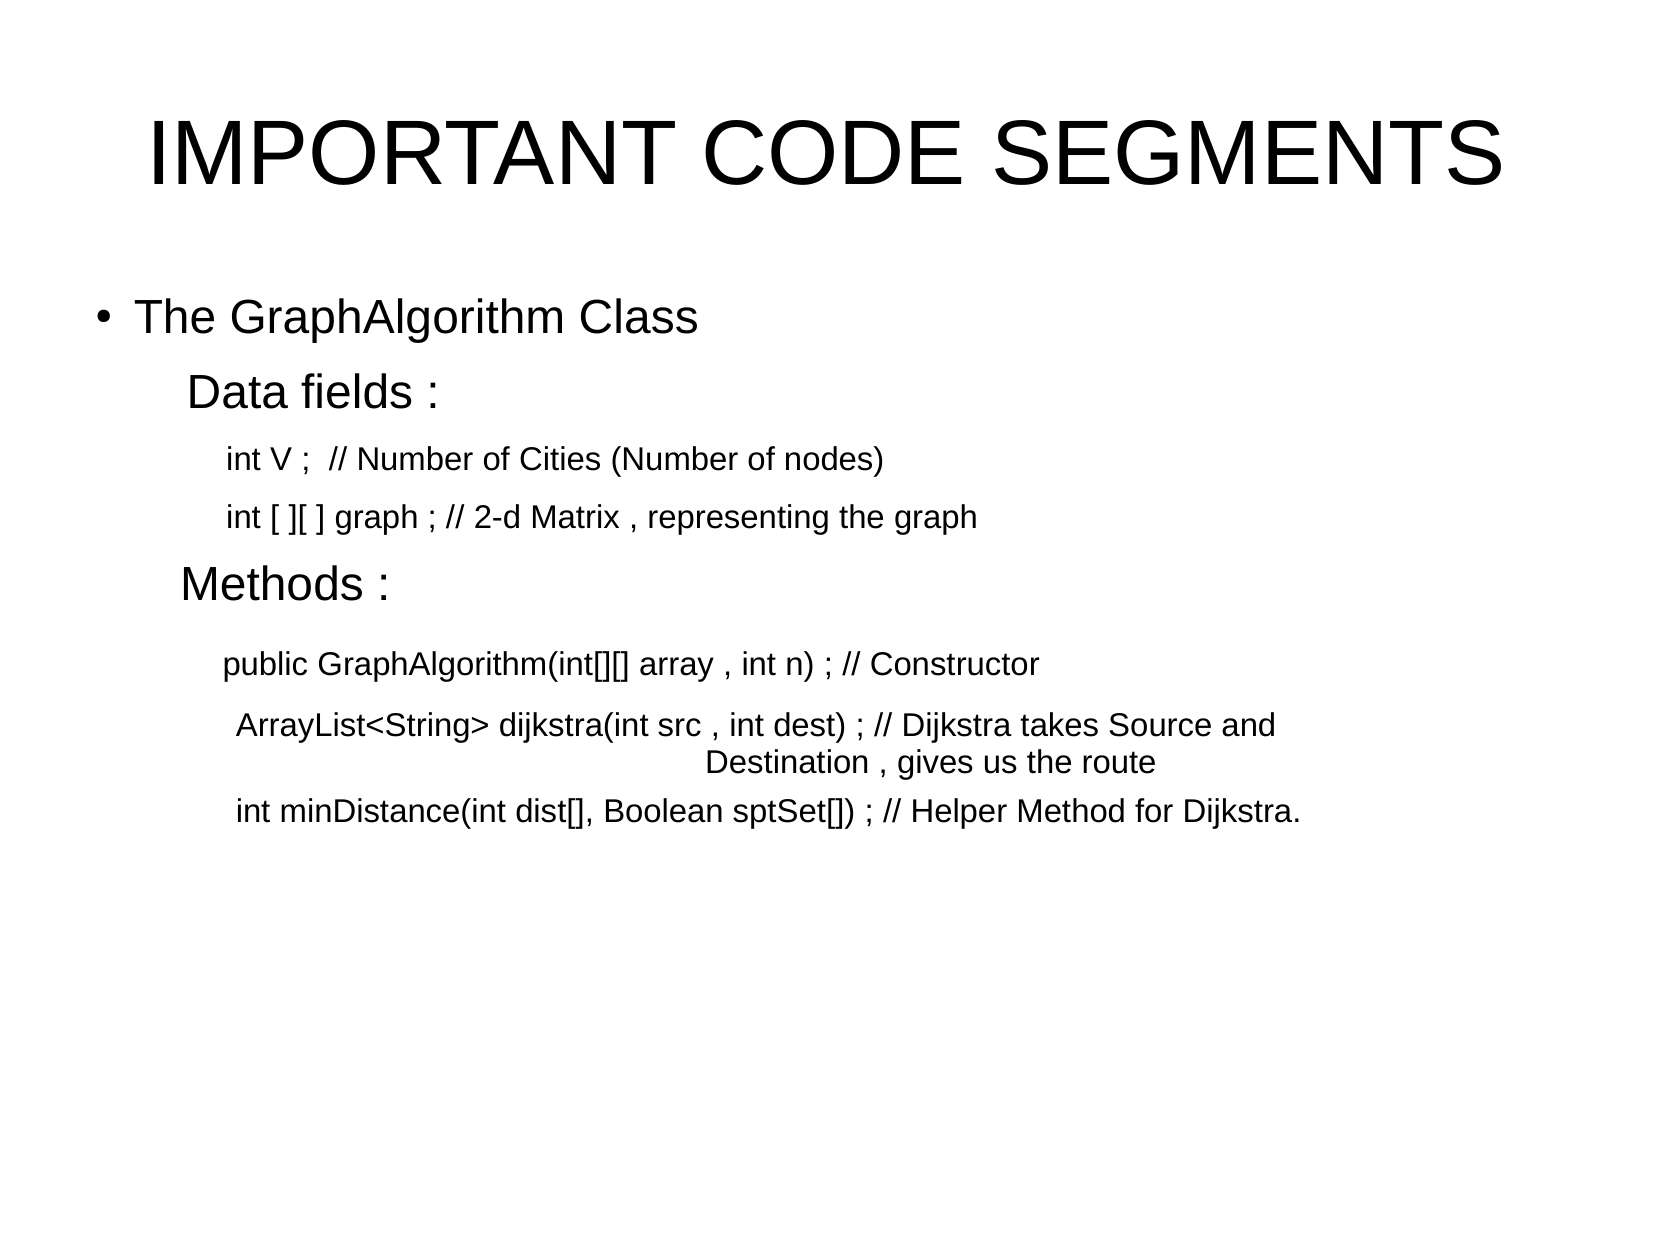

# IMPORTANT CODE SEGMENTS
The GraphAlgorithm Class
 Data fields :
 int V ; // Number of Cities (Number of nodes)
 int [ ][ ] graph ; // 2-d Matrix , representing the graph
 Methods :
 public GraphAlgorithm(int[][] array , int n) ; // Constructor
ArrayList<String> dijkstra(int src , int dest) ; // Dijkstra takes Source and Destination , gives us the route
int minDistance(int dist[], Boolean sptSet[]) ; // Helper Method for Dijkstra.